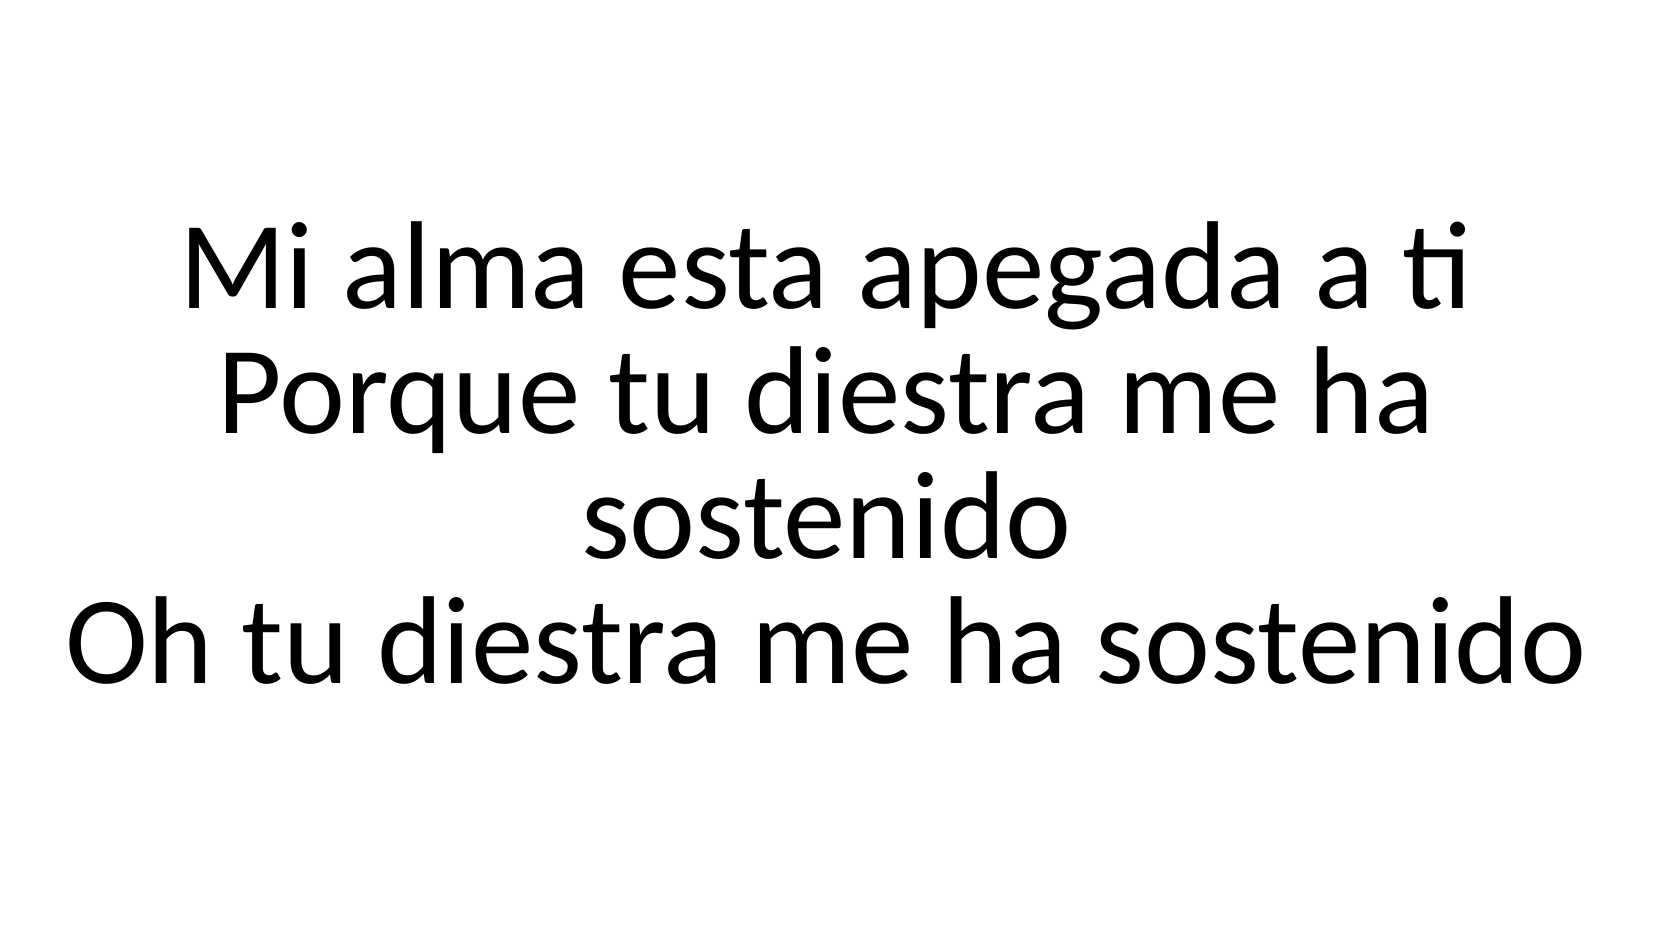

# Mi alma esta apegada a ti Porque tu diestra me ha sostenido Oh tu diestra me ha sostenido